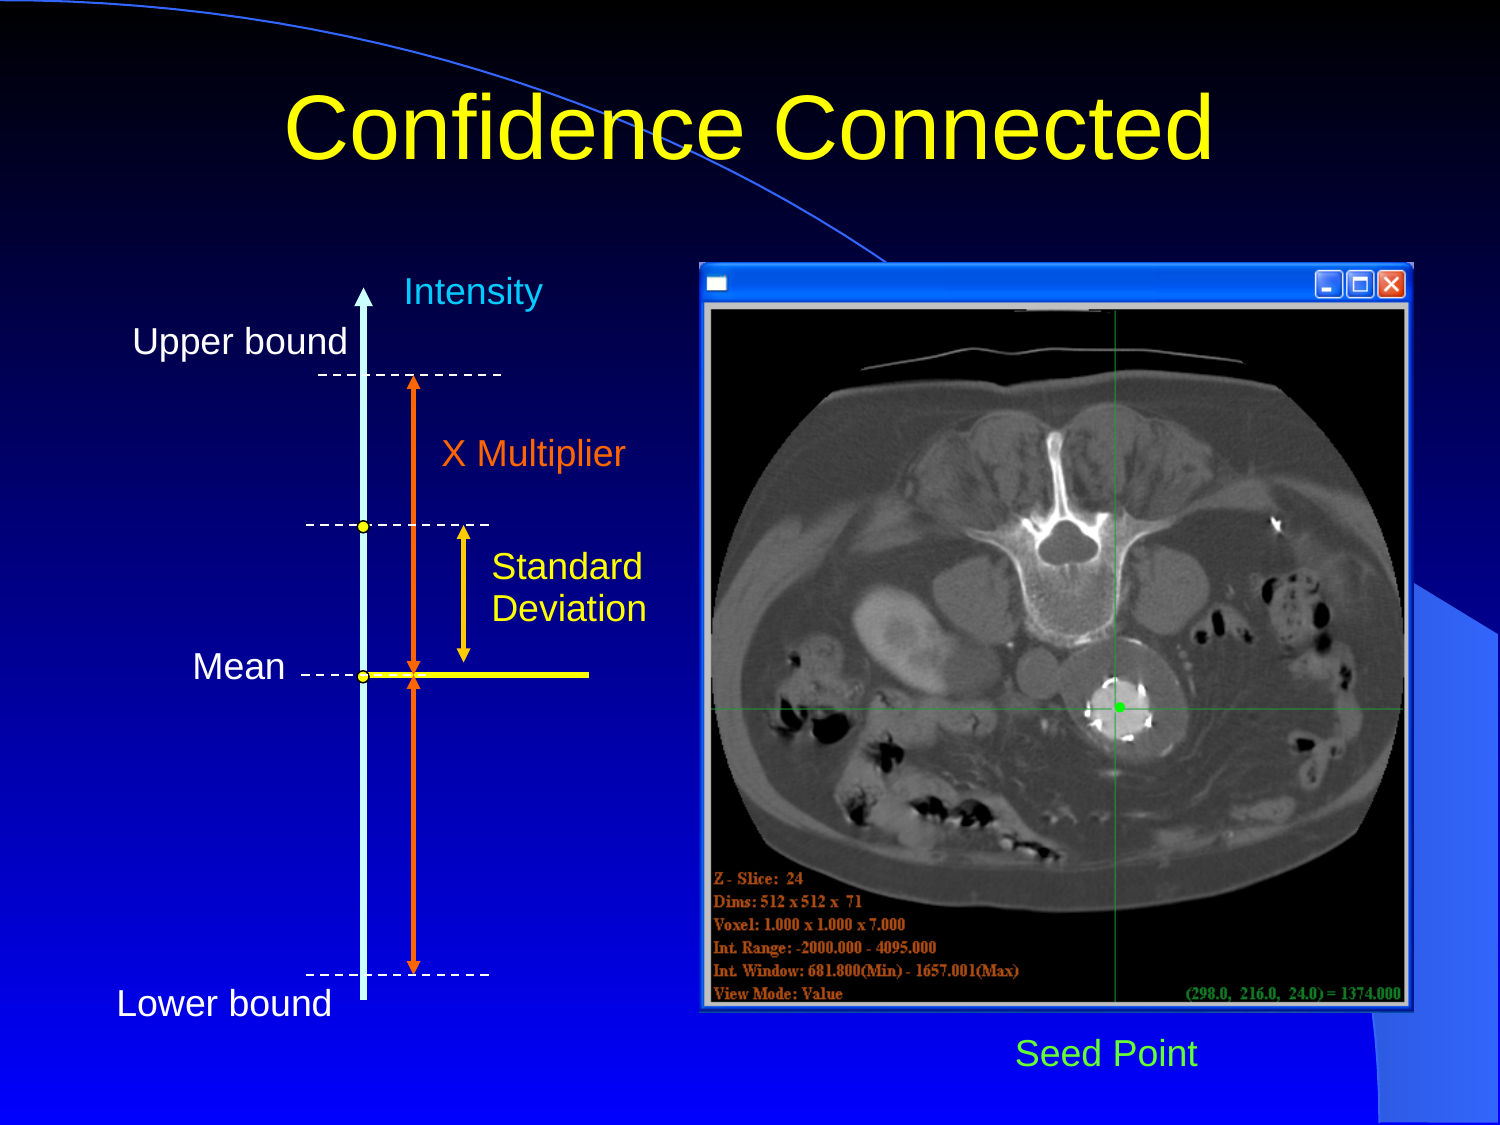

# Confidence Connected
Intensity
Upper bound
X Multiplier
Standard
Deviation
Mean
Lower bound
Seed Point